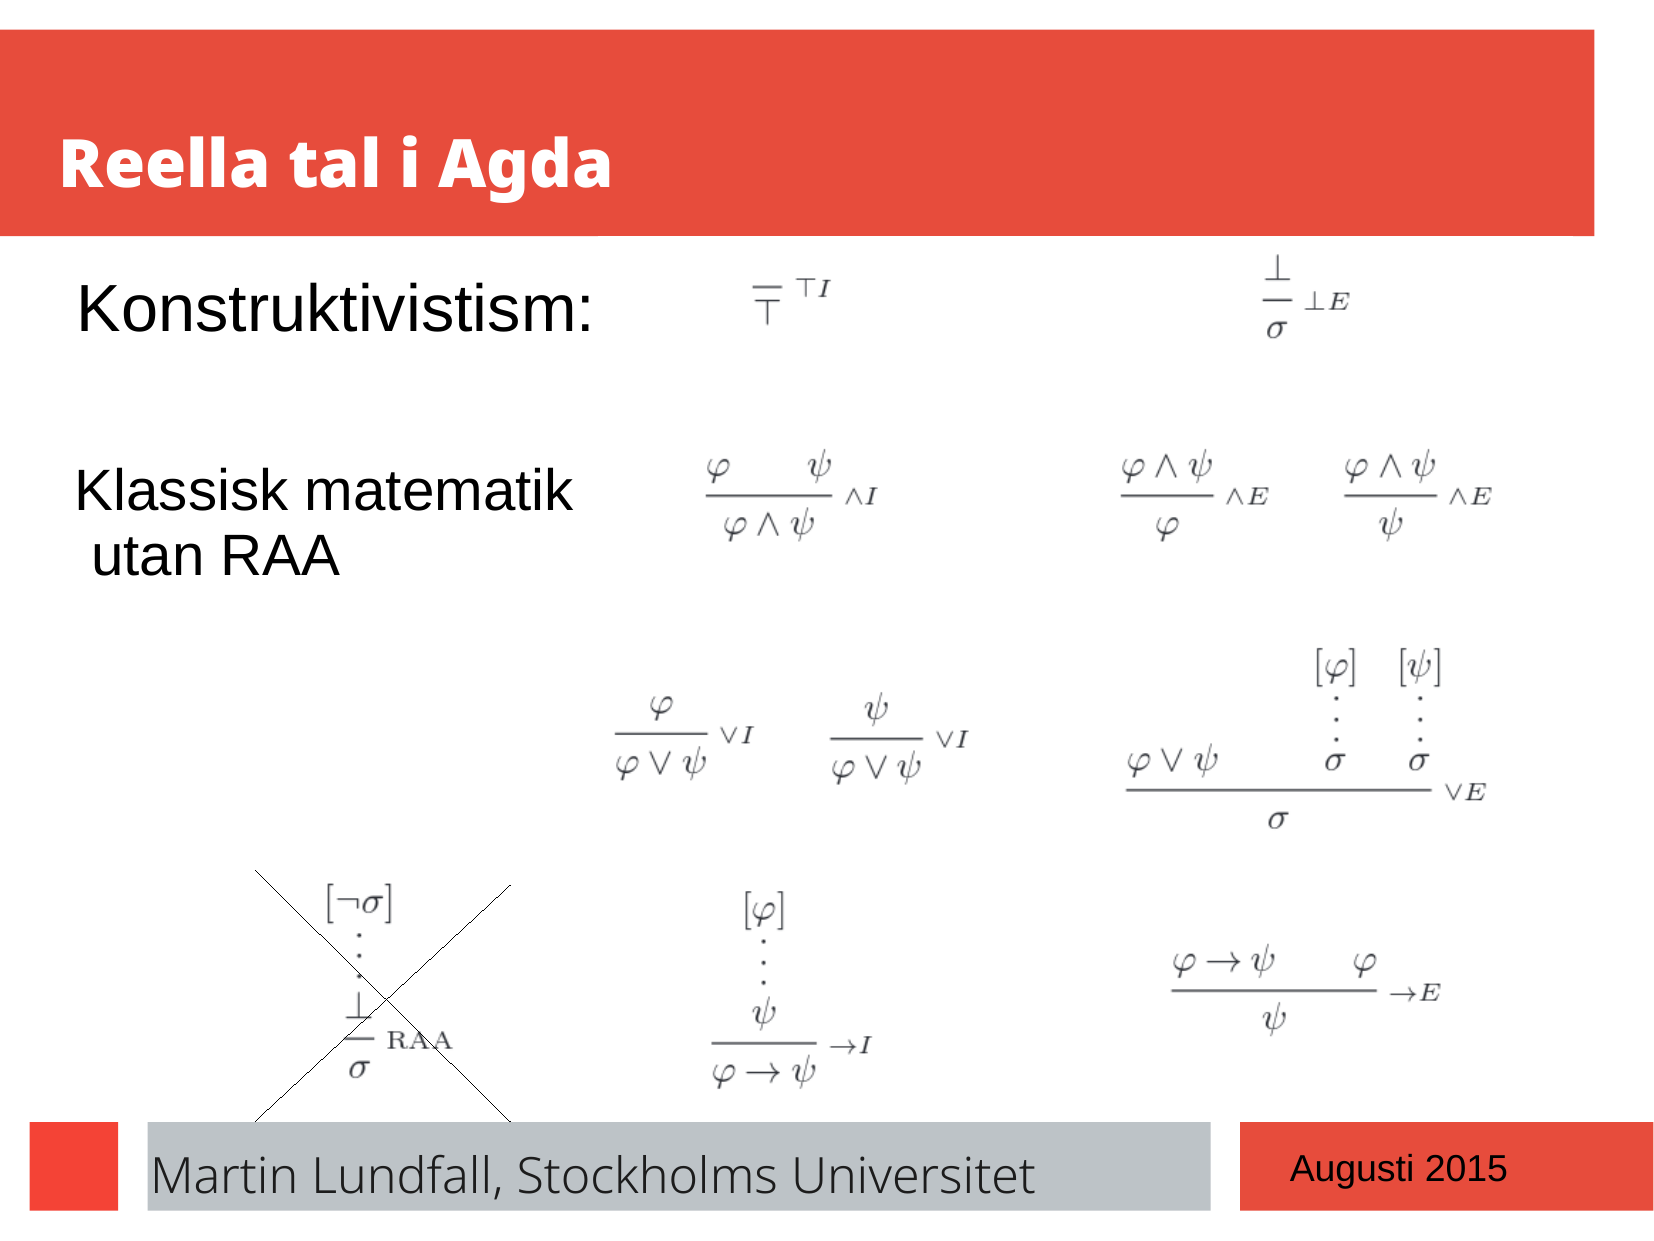

# Reella tal i Agda
Konstruktivistism:
Klassisk matematik
 utan RAA
Martin Lundfall, Stockholms Universitet
Augusti 2015